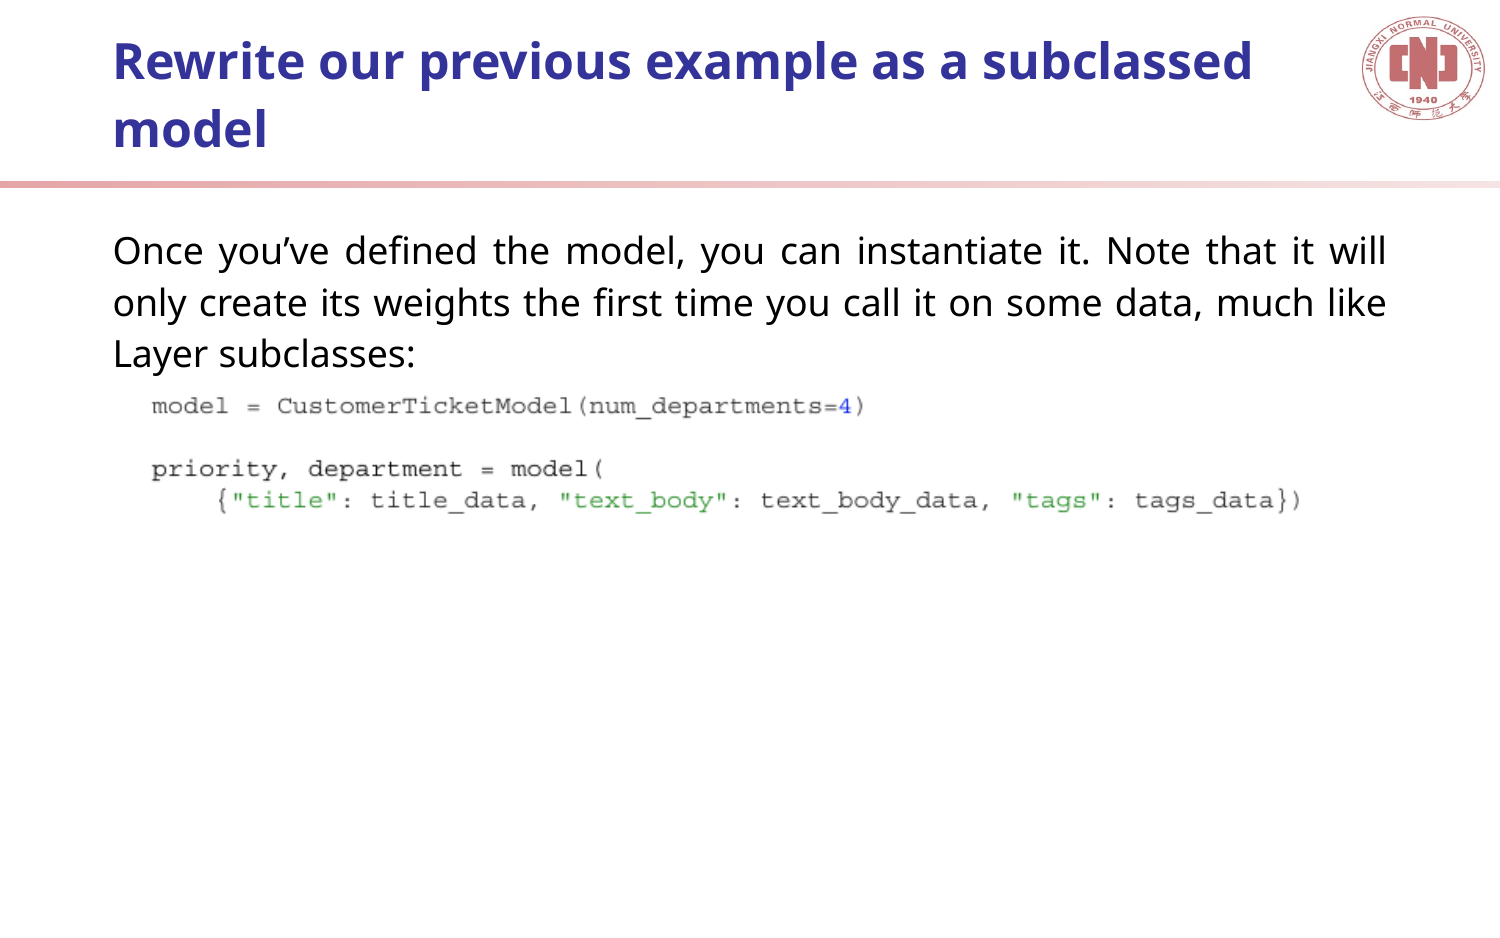

# Rewrite our previous example as a subclassed model
Once you’ve defined the model, you can instantiate it. Note that it will only create its weights the first time you call it on some data, much like Layer subclasses: